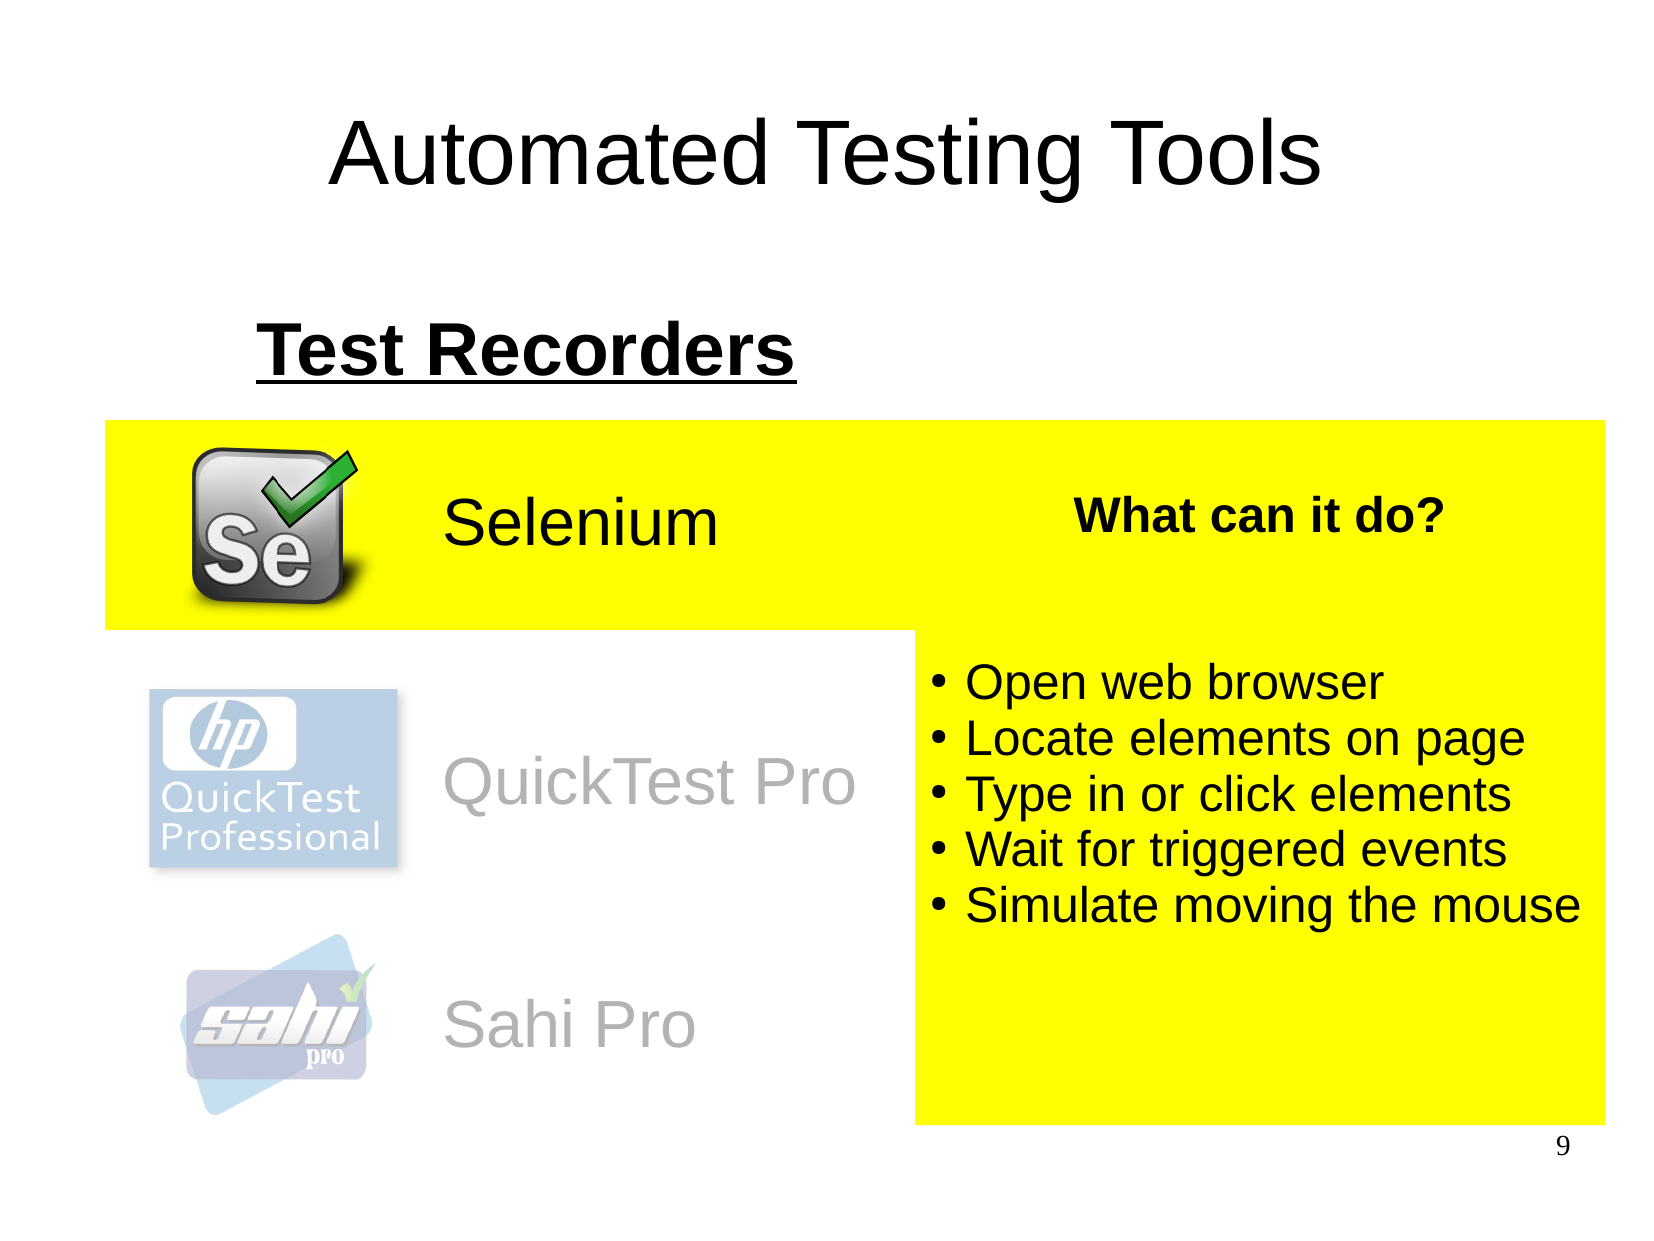

# Automated Testing Tools
Test Recorders
What can it do?
Open web browser
Locate elements on page
Type in or click elements
Wait for triggered events
Simulate moving the mouse
Selenium
QuickTest Pro
Sahi Pro
9